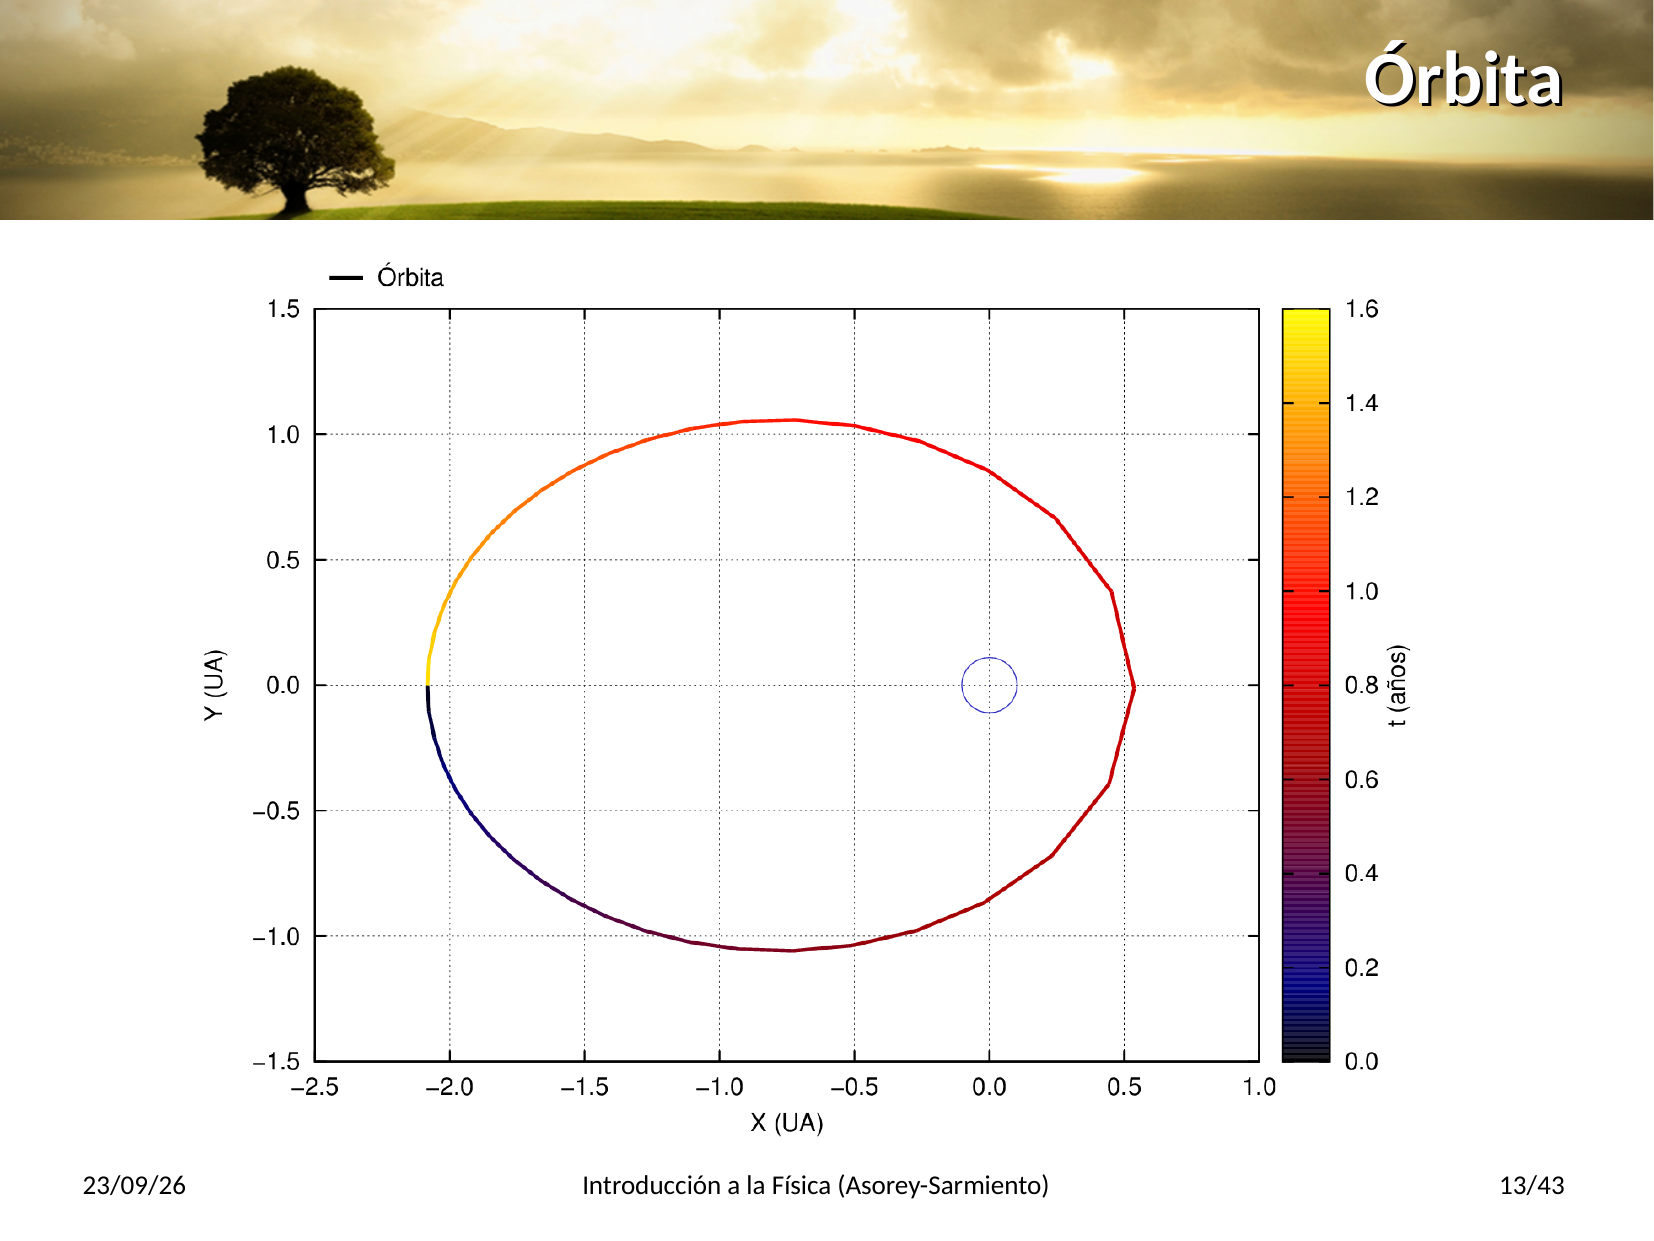

# Órbita
Introducción a la Física (Asorey-Sarmiento)
13